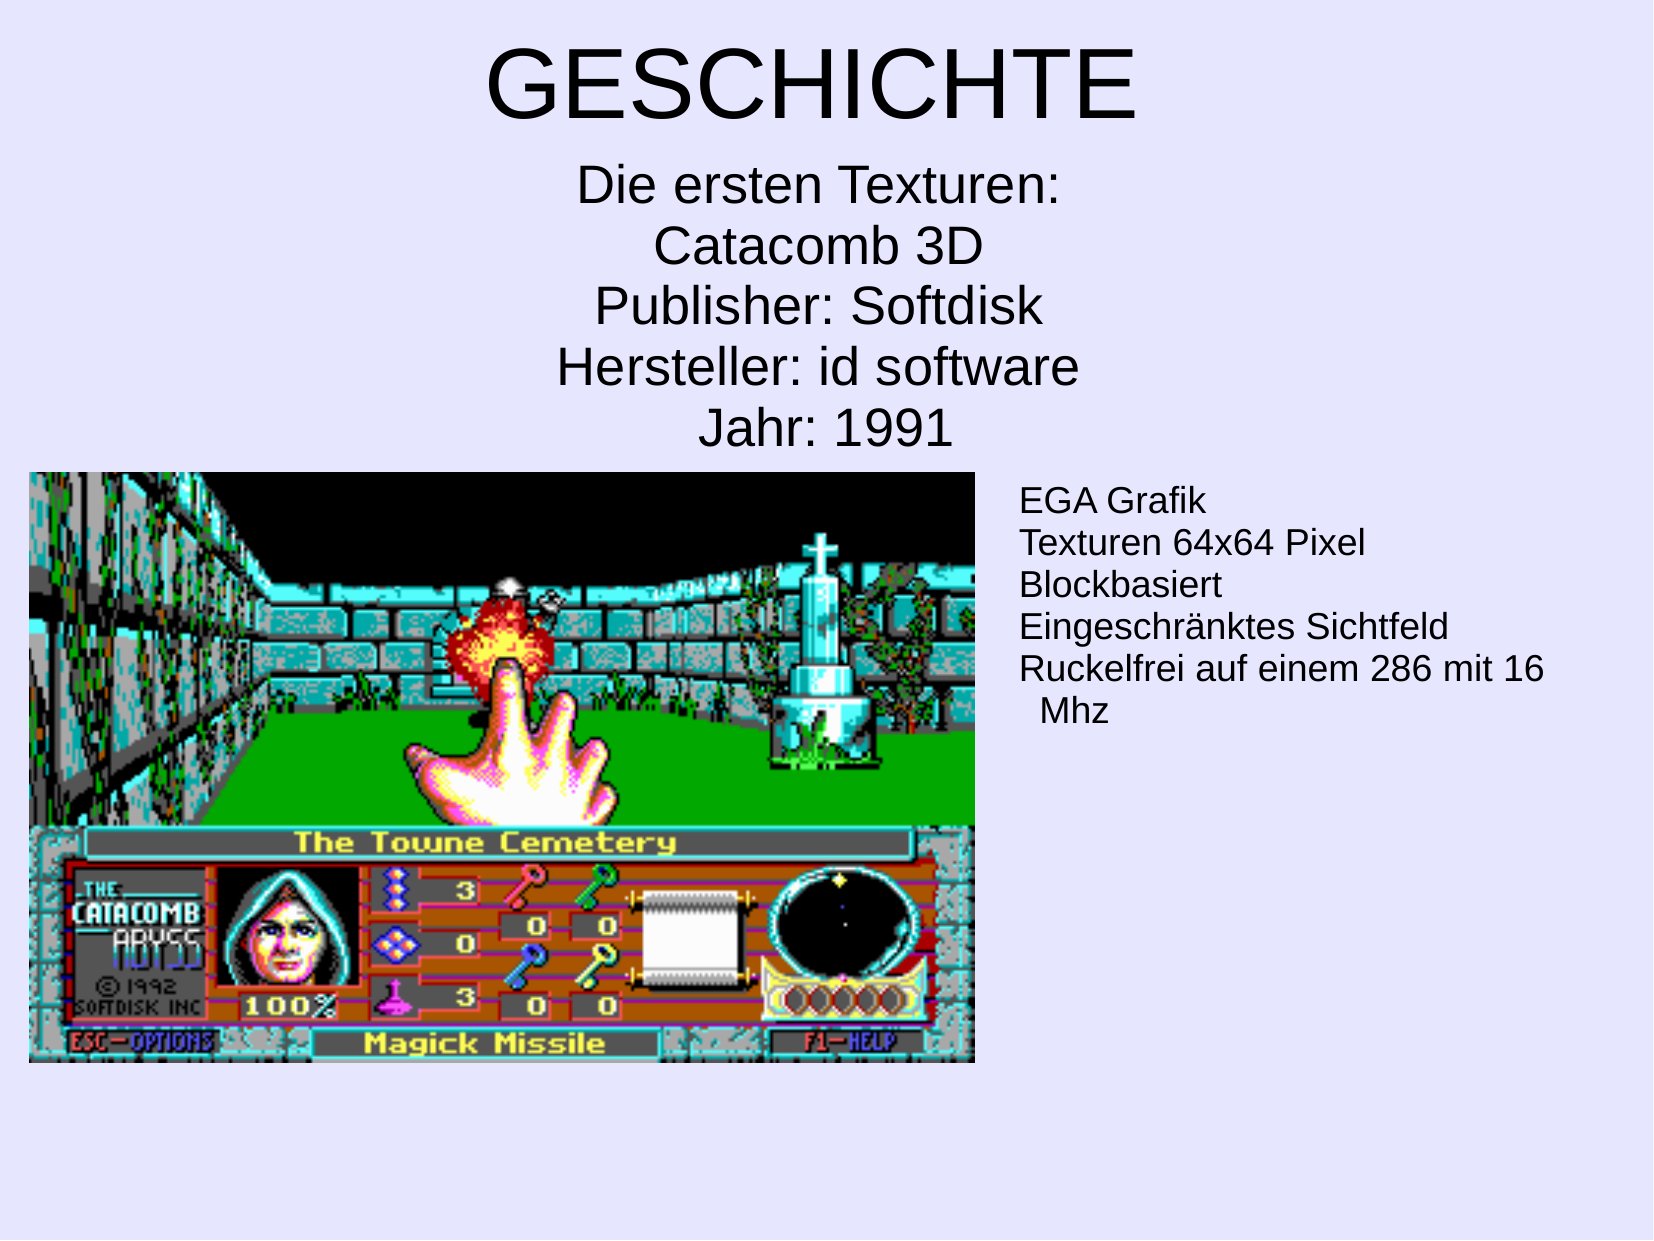

GESCHICHTE
Die ersten Texturen:
Catacomb 3D
Publisher: Softdisk
Hersteller: id software
Jahr: 1991
EGA Grafik
Texturen 64x64 Pixel
Blockbasiert
Eingeschränktes Sichtfeld
Ruckelfrei auf einem 286 mit 16 Mhz